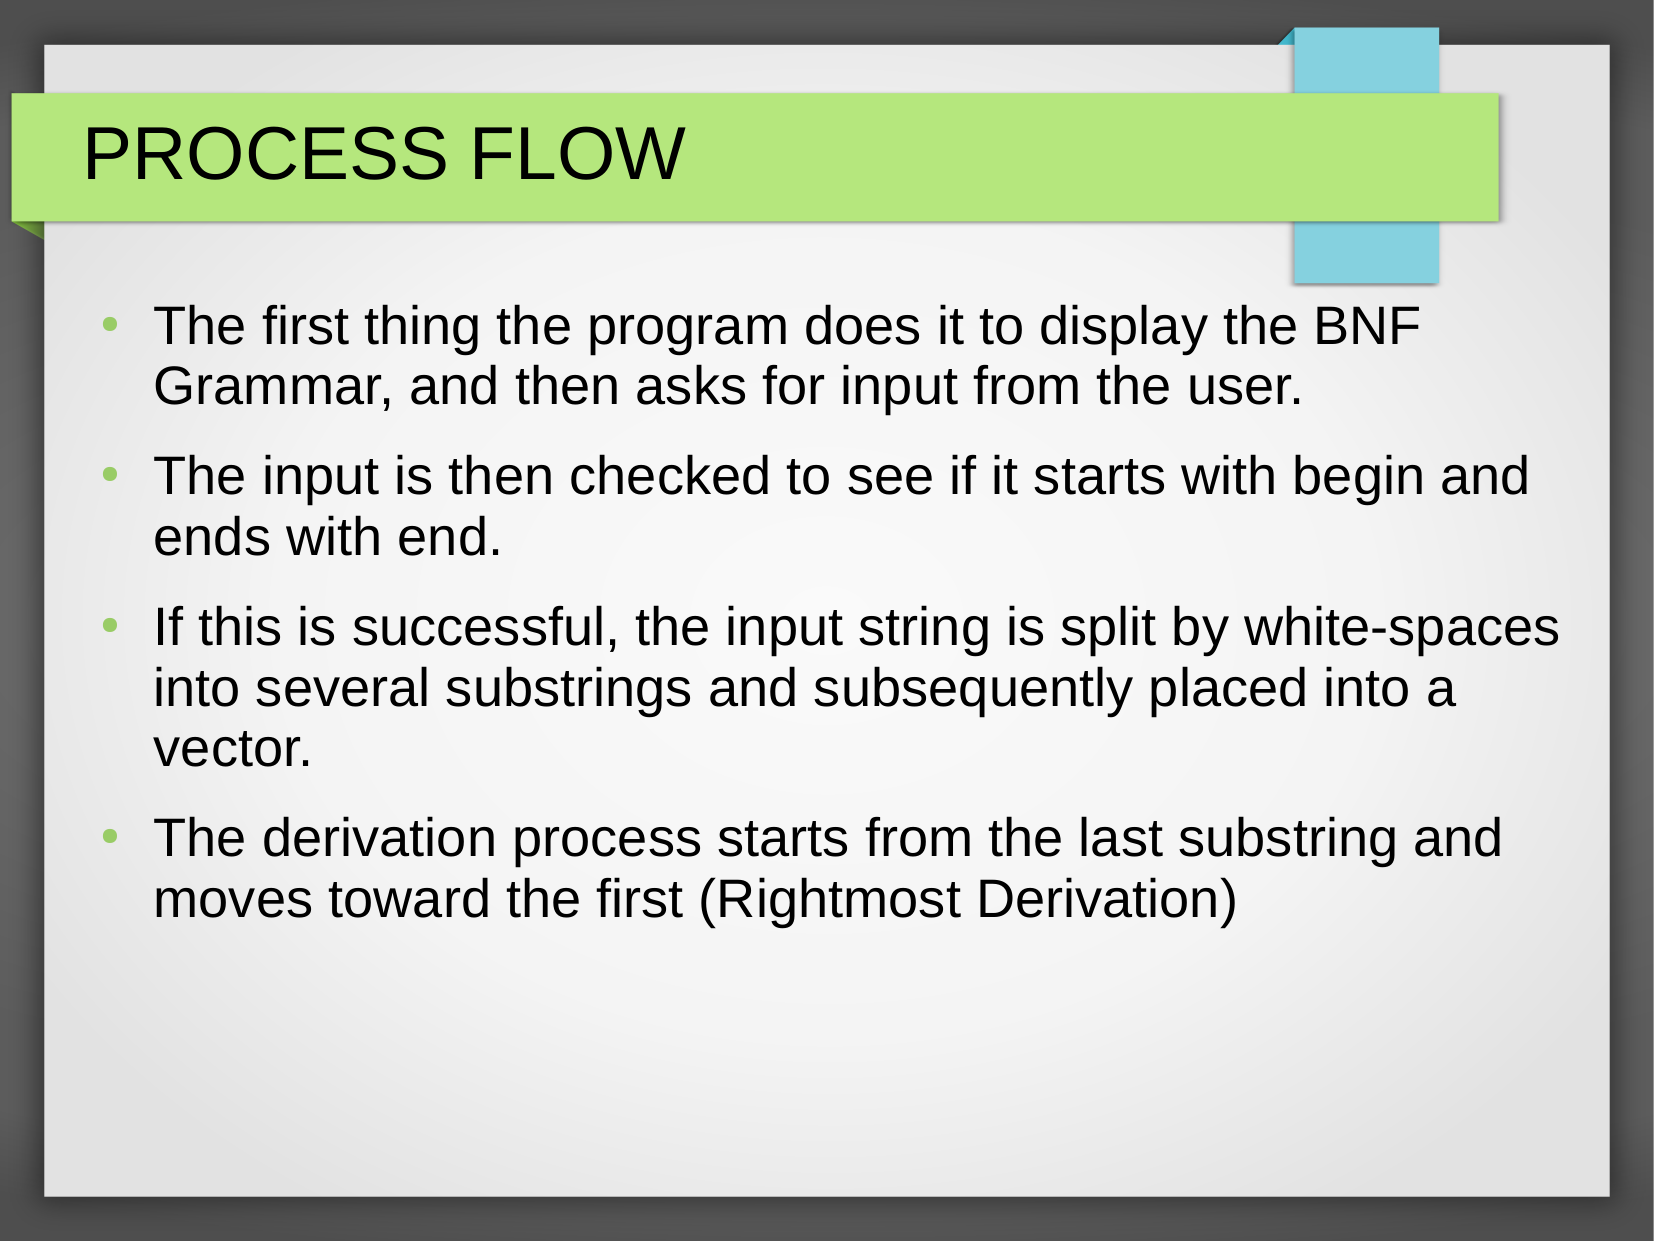

# PROCESS FLOW
The first thing the program does it to display the BNF Grammar, and then asks for input from the user.
The input is then checked to see if it starts with begin and ends with end.
If this is successful, the input string is split by white-spaces into several substrings and subsequently placed into a vector.
The derivation process starts from the last substring and moves toward the first (Rightmost Derivation)